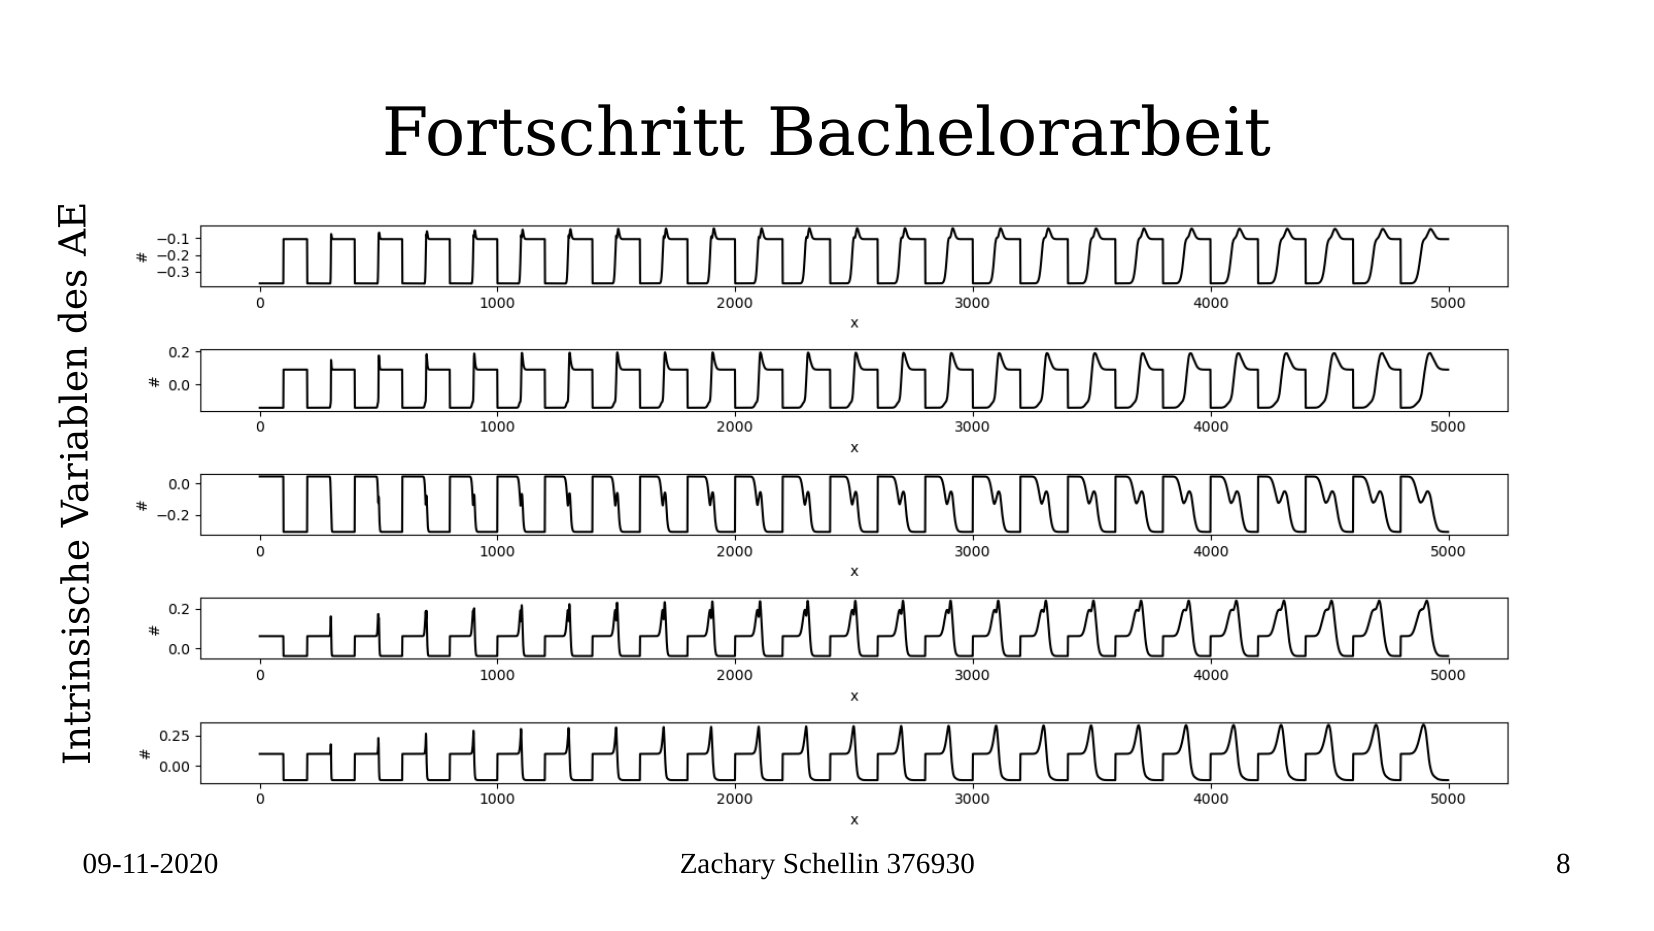

# Fortschritt Bachelorarbeit
Intrinsische Variablen des AE
09-11-2020
Zachary Schellin 376930
8